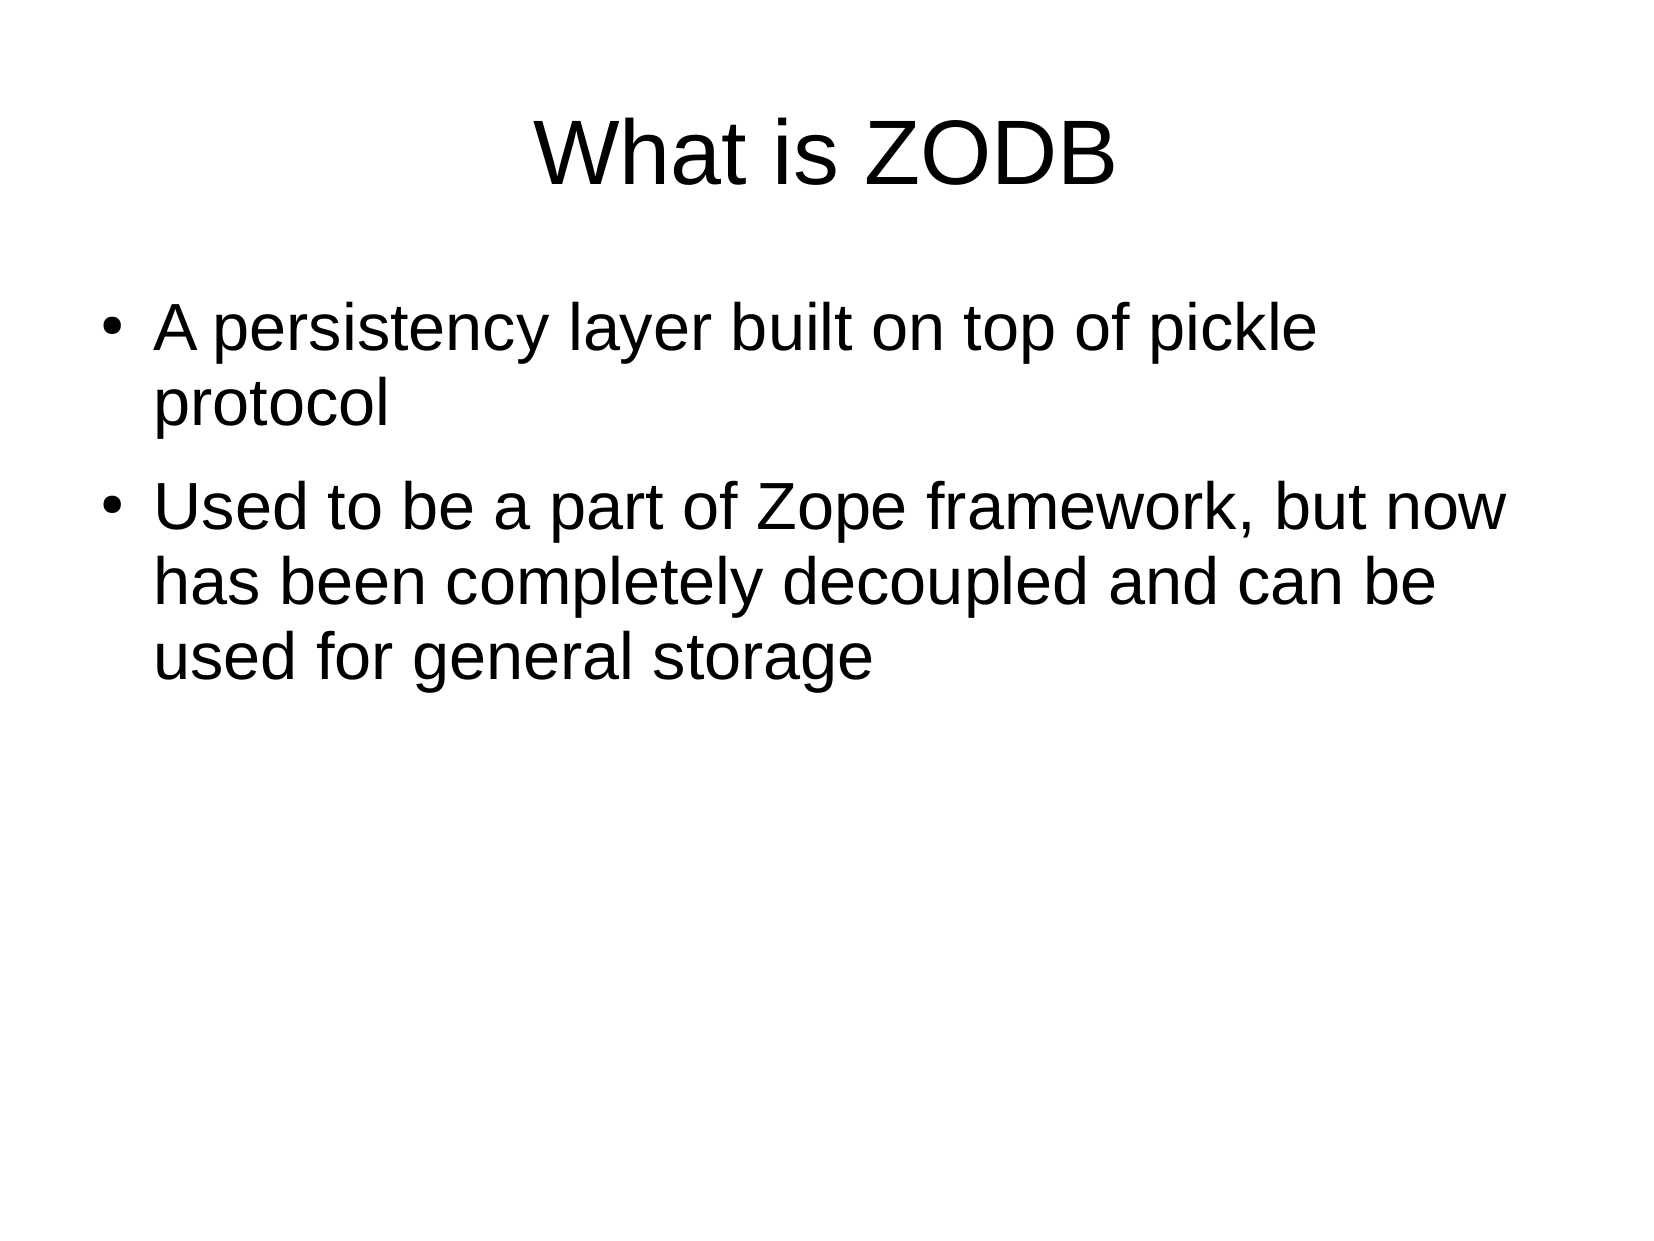

# What is ZODB
A persistency layer built on top of pickle protocol
Used to be a part of Zope framework, but now has been completely decoupled and can be used for general storage